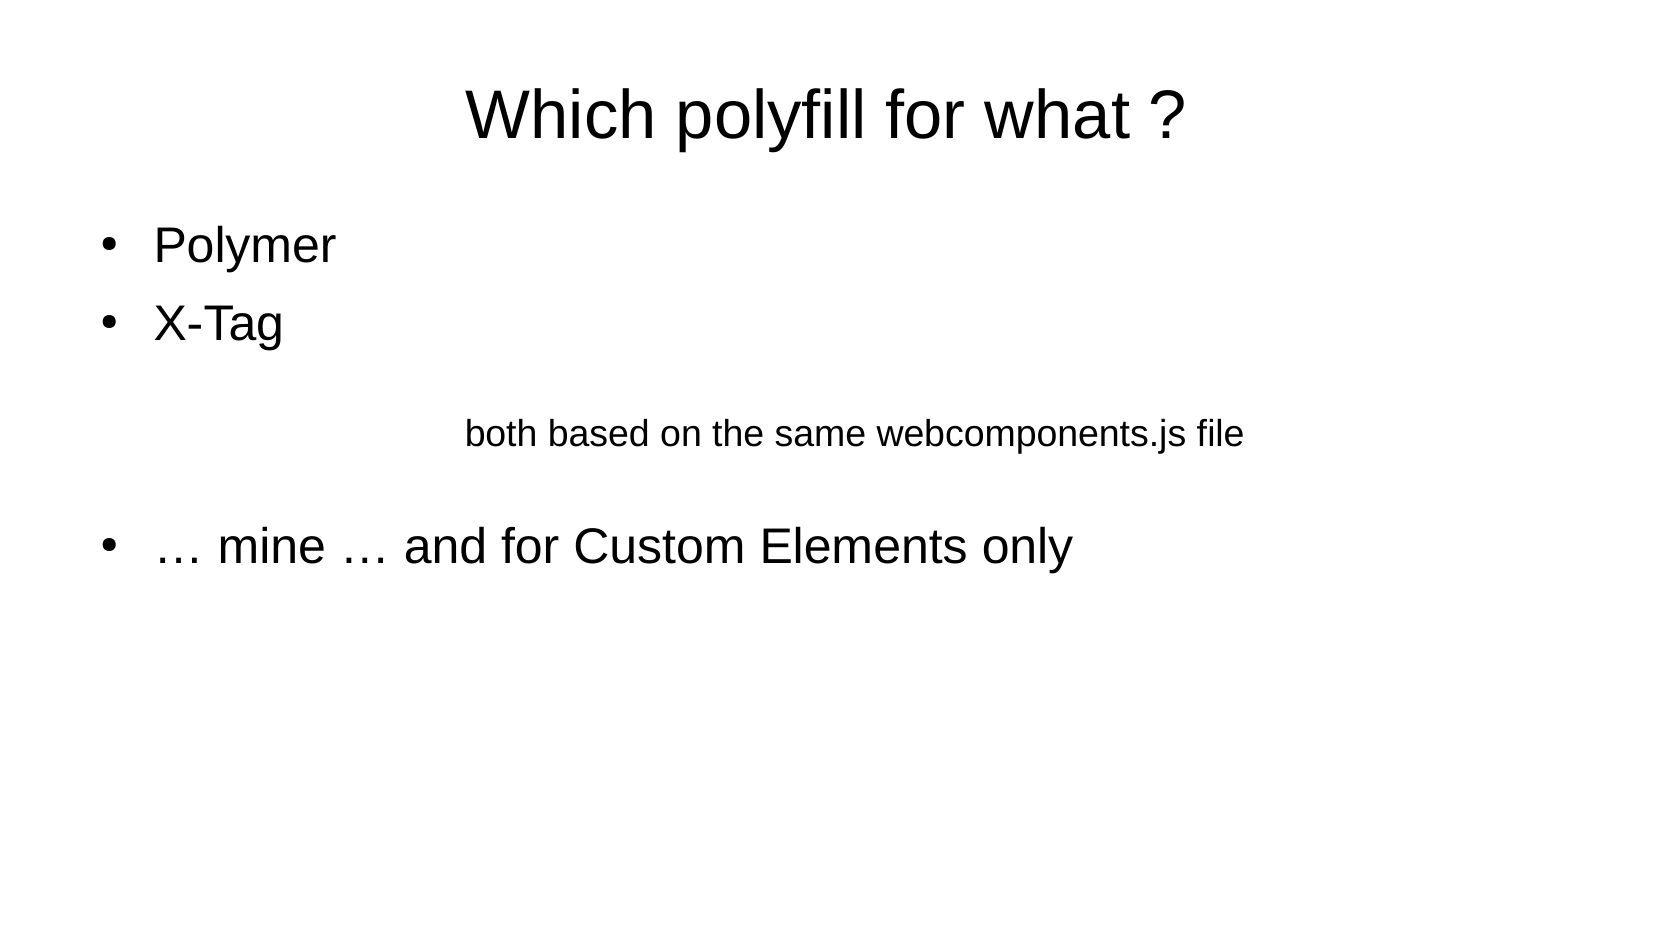

# Which polyfill for what ?
Polymer
X-Tag
both based on the same webcomponents.js file
… mine … and for Custom Elements only